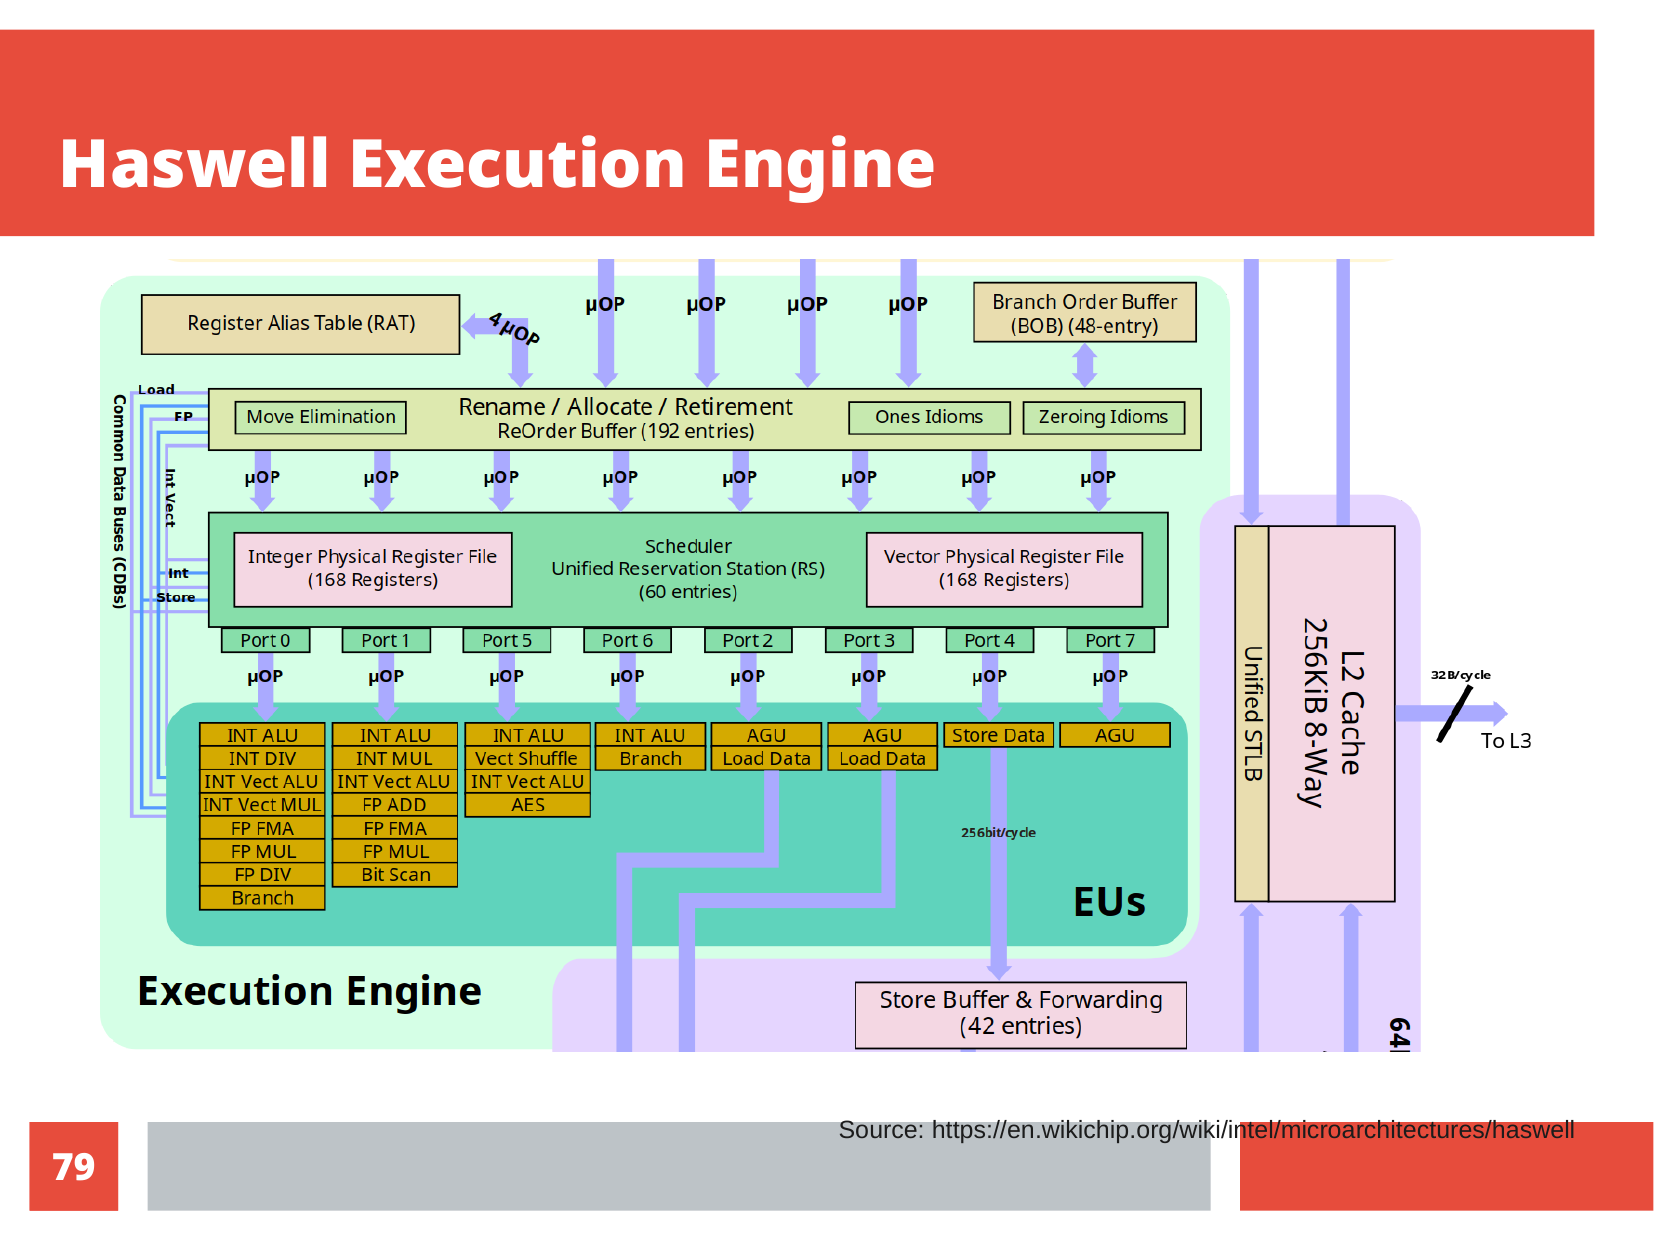

# Haswell Execution Engine
Source: https://en.wikichip.org/wiki/intel/microarchitectures/haswell
79